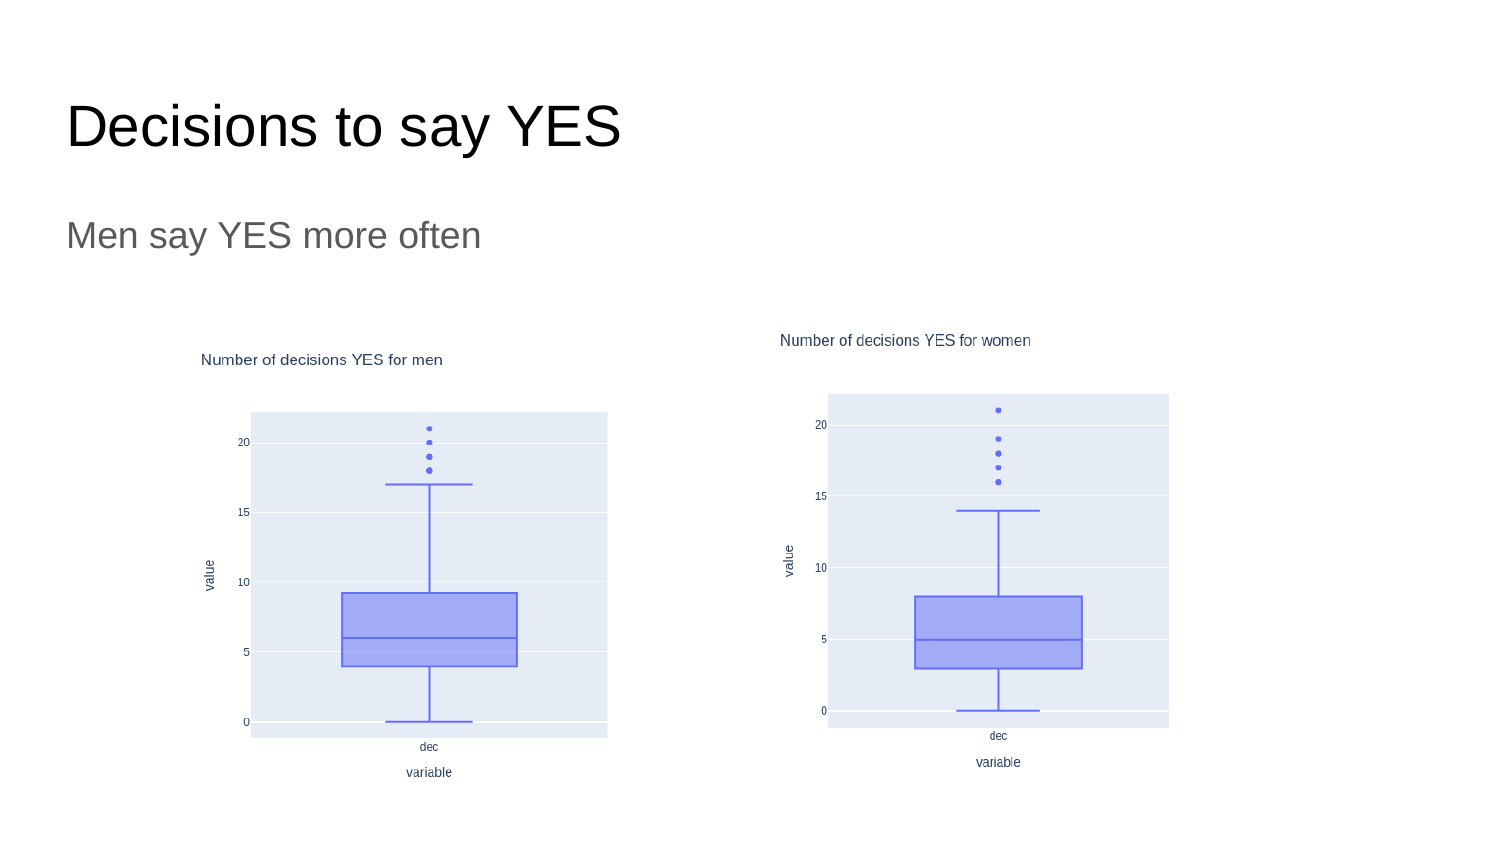

# Decisions to say YES
Men say YES more often